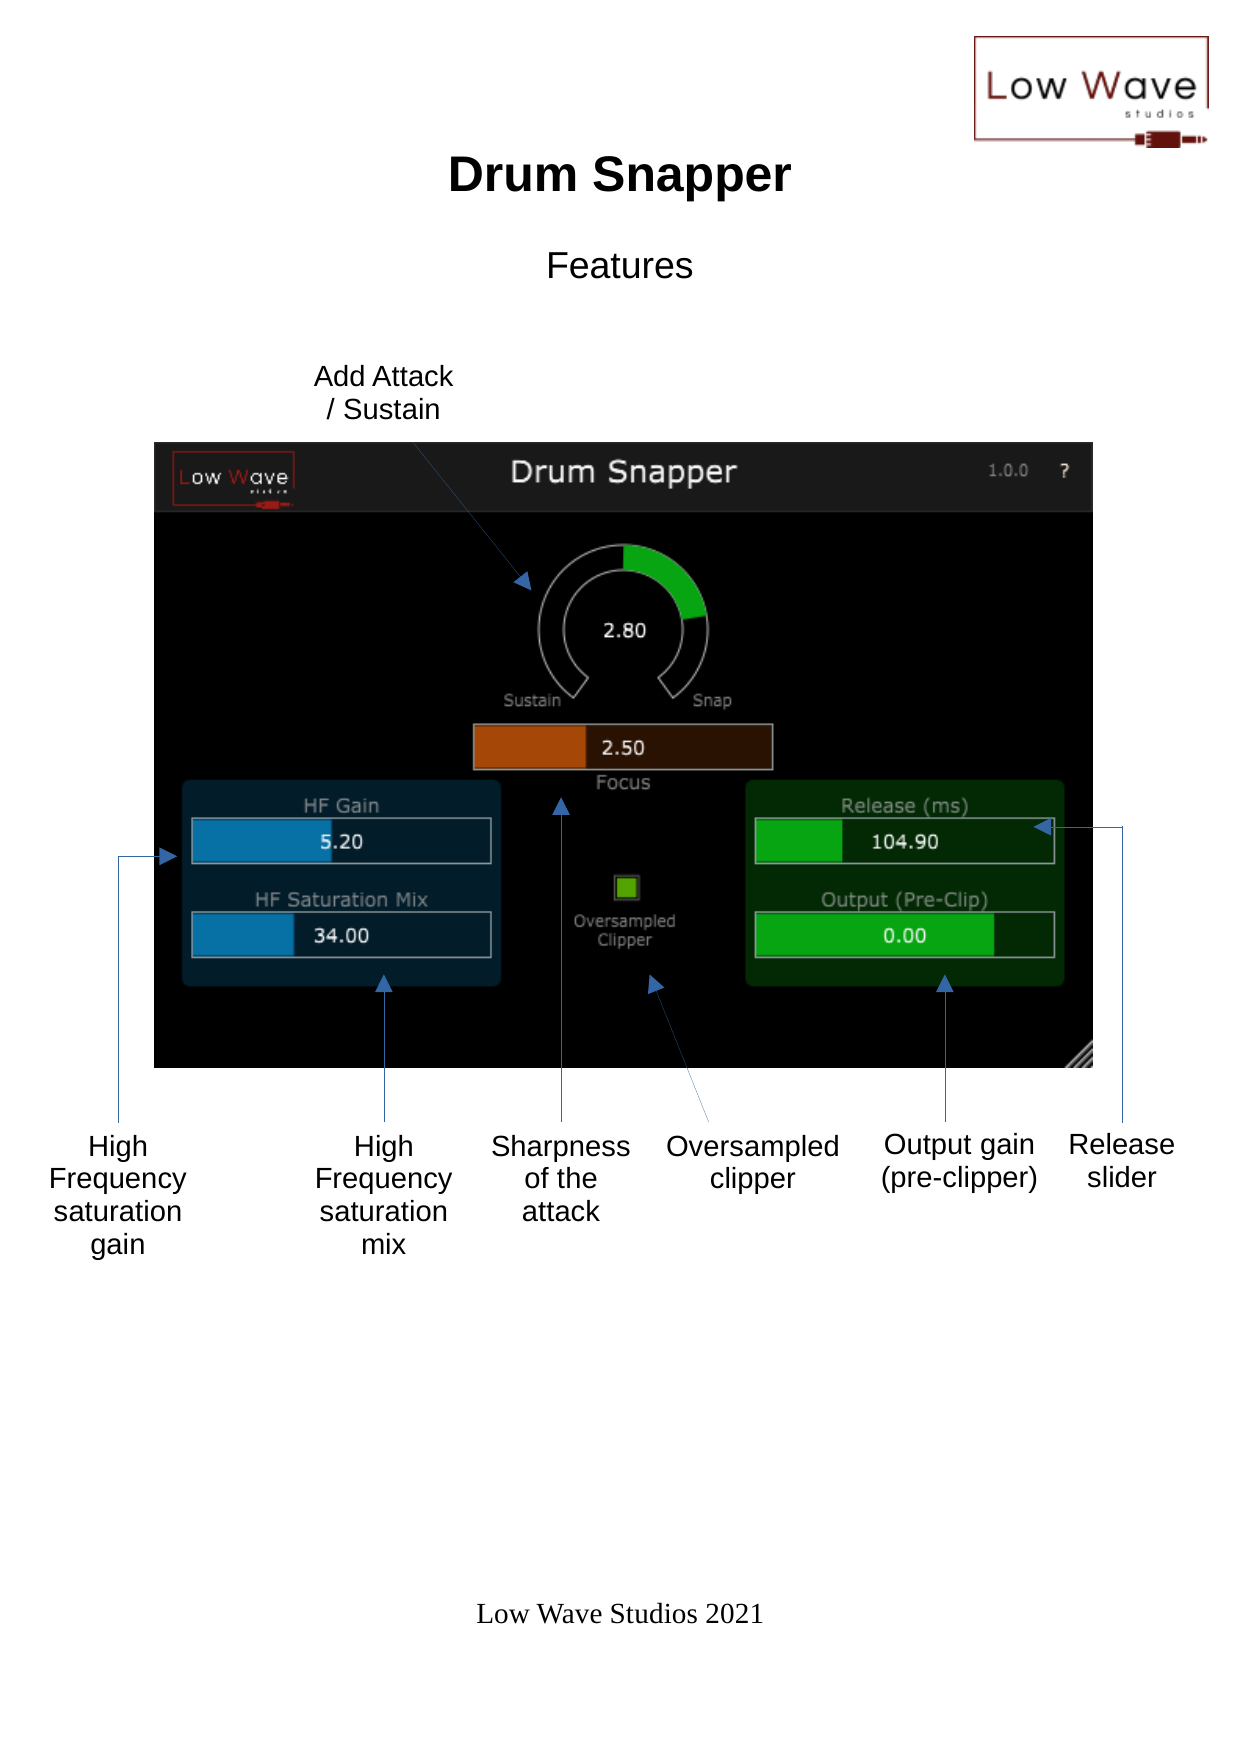

# Drum Snapper Features
Add Attack / Sustain
Output gain (pre-clipper)
Release slider
High Frequency saturation gain
High Frequency saturation mix
Sharpness of the attack
Oversampled clipper
Low Wave Studios 2021